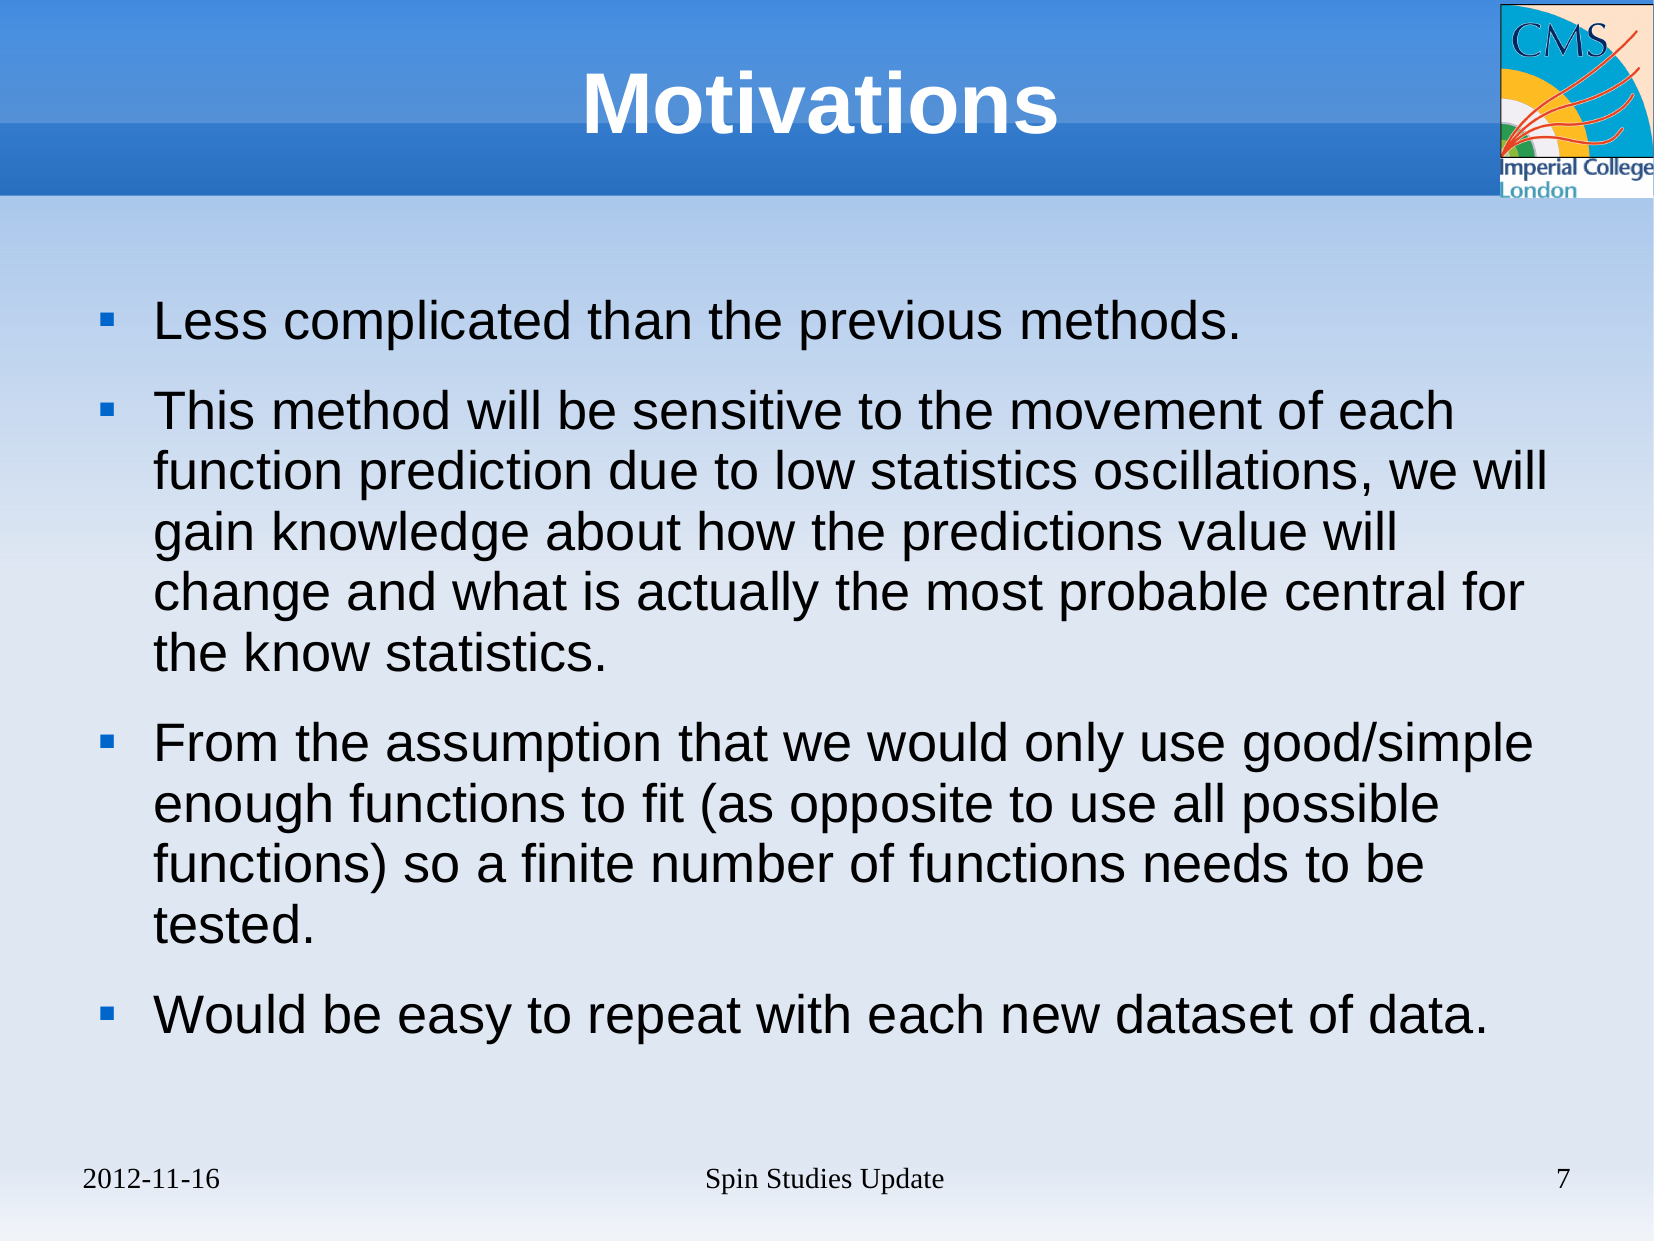

# Motivations
Less complicated than the previous methods.
This method will be sensitive to the movement of each function prediction due to low statistics oscillations, we will gain knowledge about how the predictions value will change and what is actually the most probable central for the know statistics.
From the assumption that we would only use good/simple enough functions to fit (as opposite to use all possible functions) so a finite number of functions needs to be tested.
Would be easy to repeat with each new dataset of data.
2012-11-16
Spin Studies Update
7